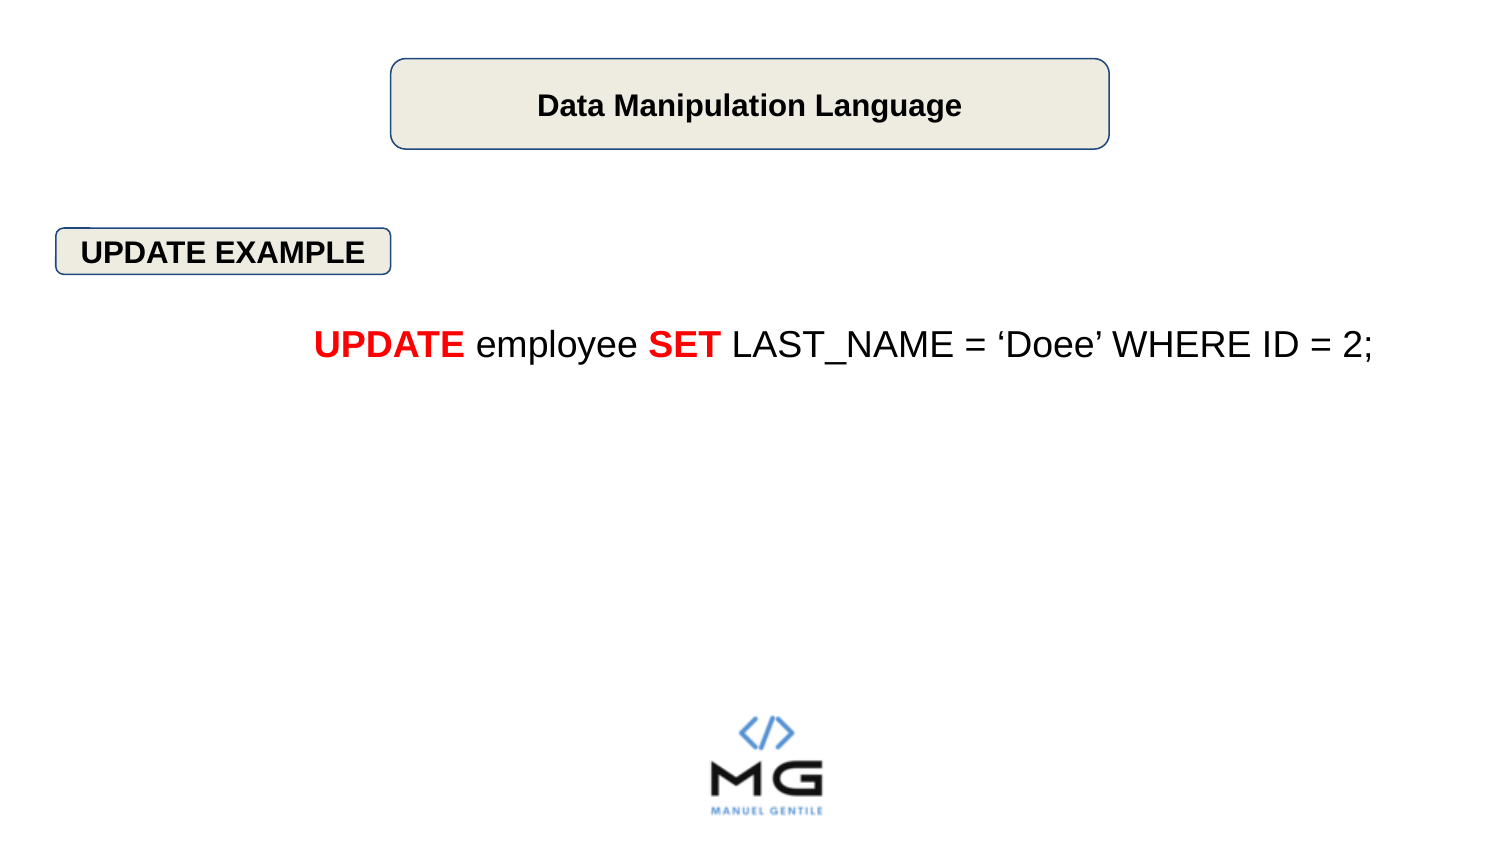

Data Manipulation Language
UPDATE EXAMPLE
UPDATE employee SET LAST_NAME = ‘Doee’ WHERE ID = 2;